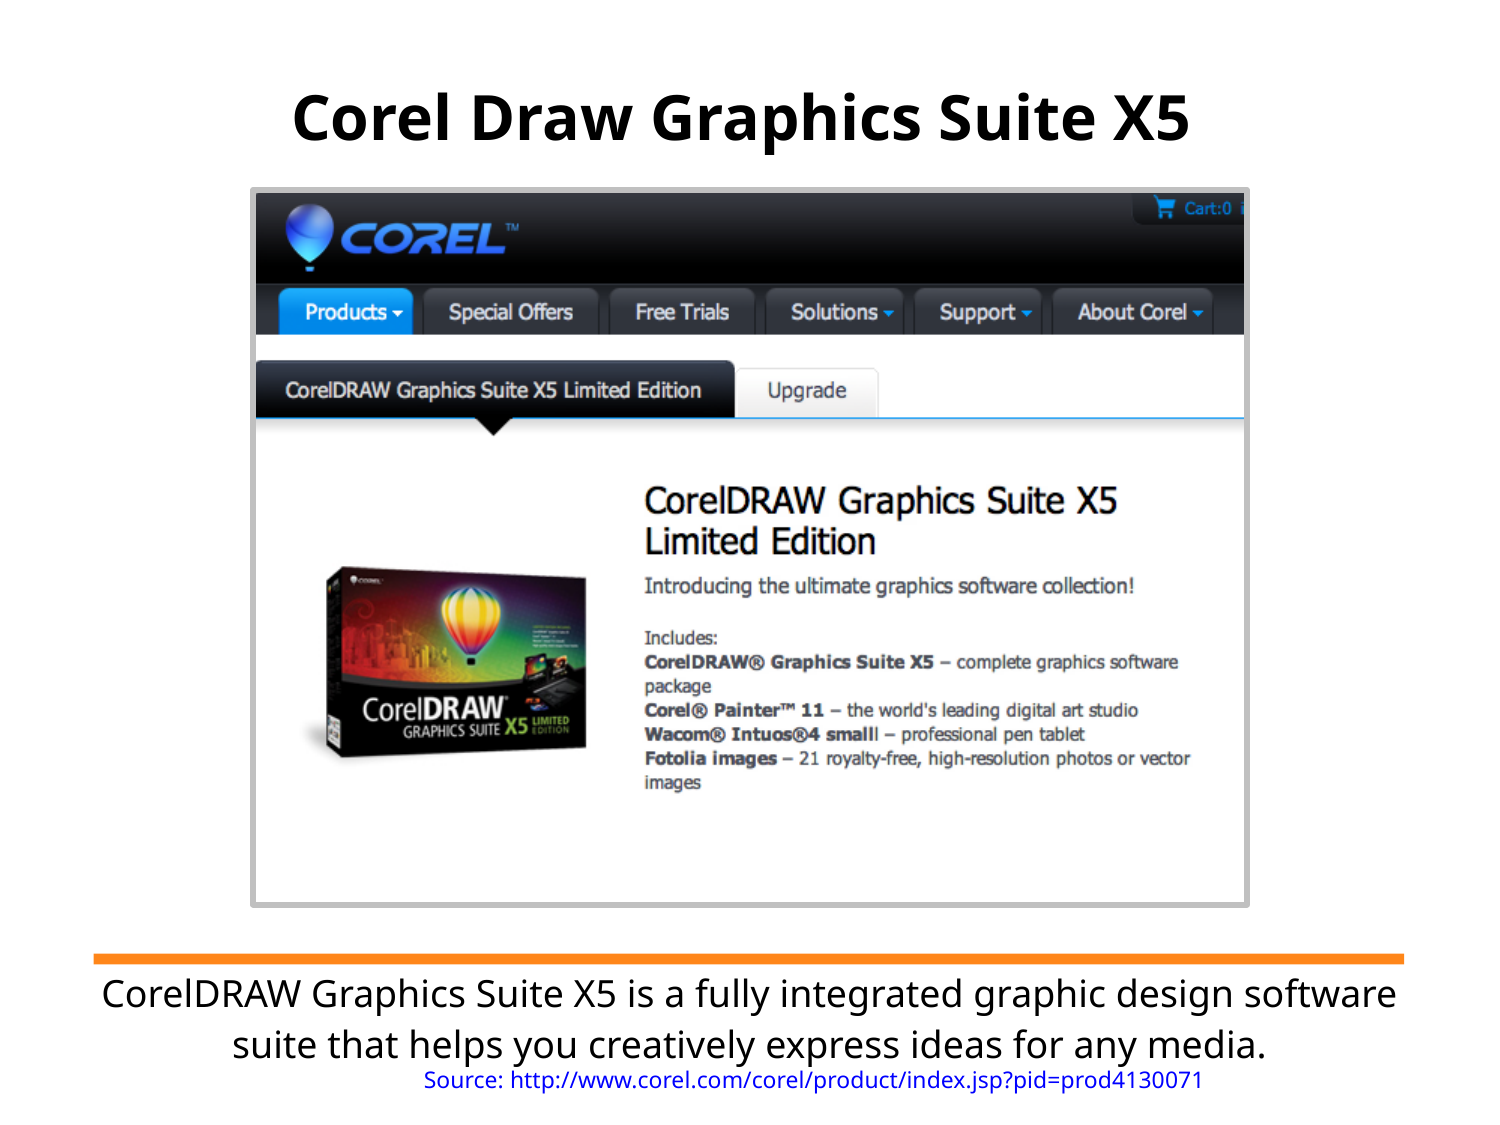

# Corel Draw Graphics Suite X5
CorelDRAW Graphics Suite X5 is a fully integrated graphic design software suite that helps you creatively express ideas for any media.
Source: http://www.corel.com/corel/product/index.jsp?pid=prod4130071